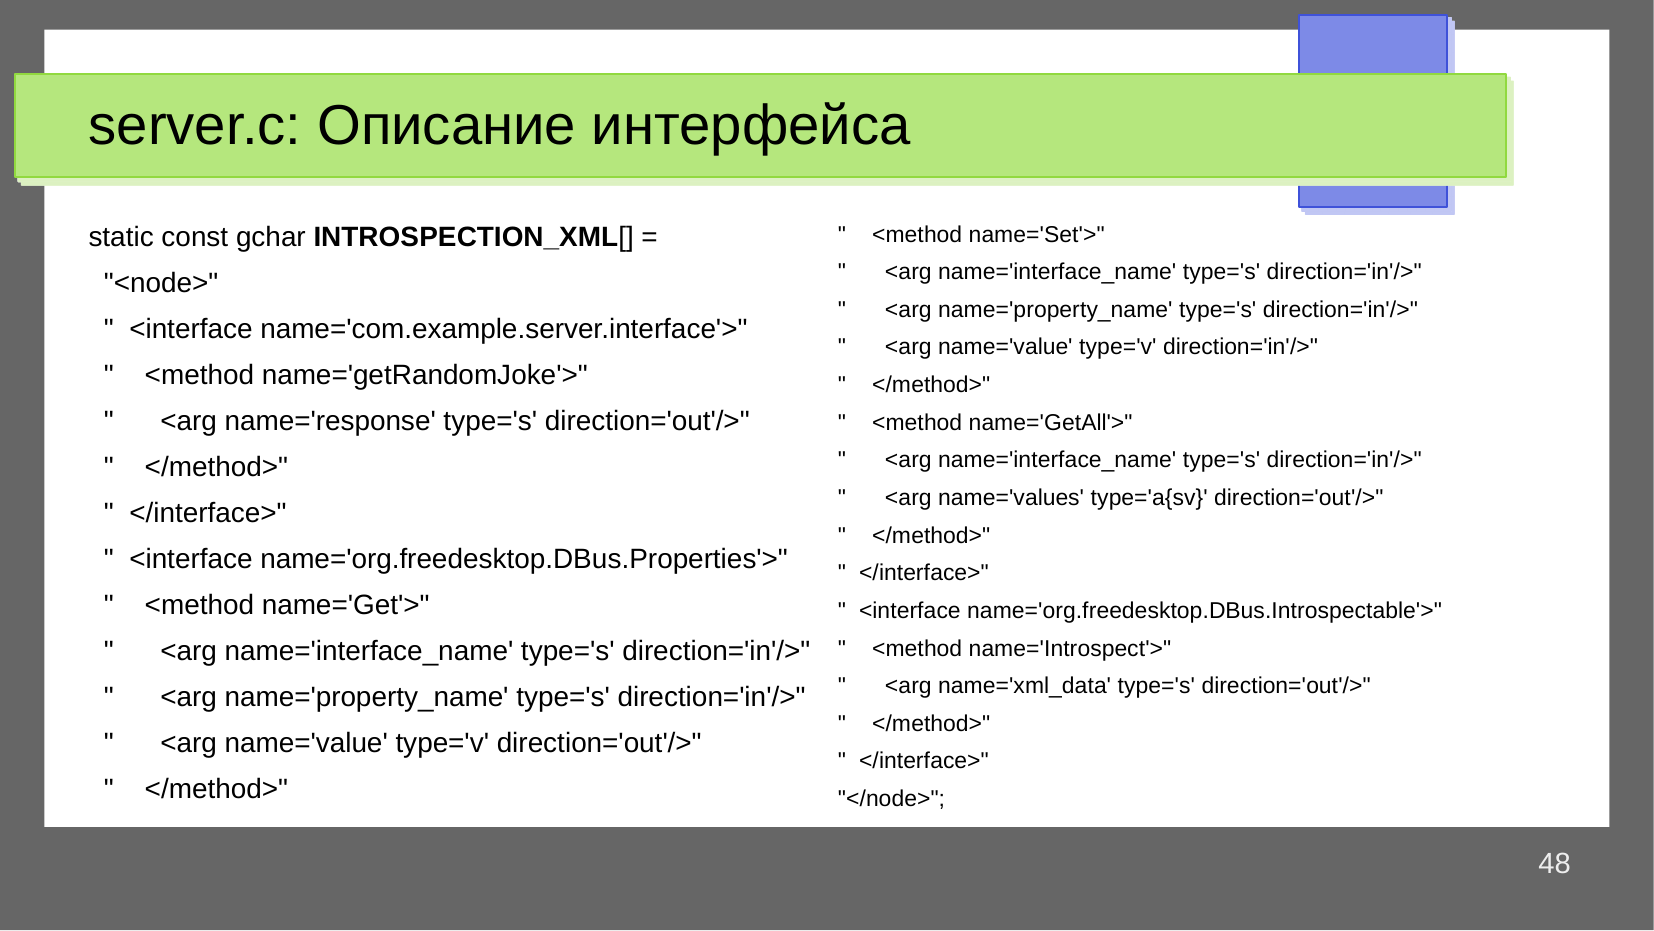

# server.c: Описание интерфейса
static const gchar INTROSPECTION_XML[] =
 "<node>"
 " <interface name='com.example.server.interface'>"
 " <method name='getRandomJoke'>"
 " <arg name='response' type='s' direction='out'/>"
 " </method>"
 " </interface>"
 " <interface name='org.freedesktop.DBus.Properties'>"
 " <method name='Get'>"
 " <arg name='interface_name' type='s' direction='in'/>"
 " <arg name='property_name' type='s' direction='in'/>"
 " <arg name='value' type='v' direction='out'/>"
 " </method>"
 " <method name='Set'>"
 " <arg name='interface_name' type='s' direction='in'/>"
 " <arg name='property_name' type='s' direction='in'/>"
 " <arg name='value' type='v' direction='in'/>"
 " </method>"
 " <method name='GetAll'>"
 " <arg name='interface_name' type='s' direction='in'/>"
 " <arg name='values' type='a{sv}' direction='out'/>"
 " </method>"
 " </interface>"
 " <interface name='org.freedesktop.DBus.Introspectable'>"
 " <method name='Introspect'>"
 " <arg name='xml_data' type='s' direction='out'/>"
 " </method>"
 " </interface>"
 "</node>";
48